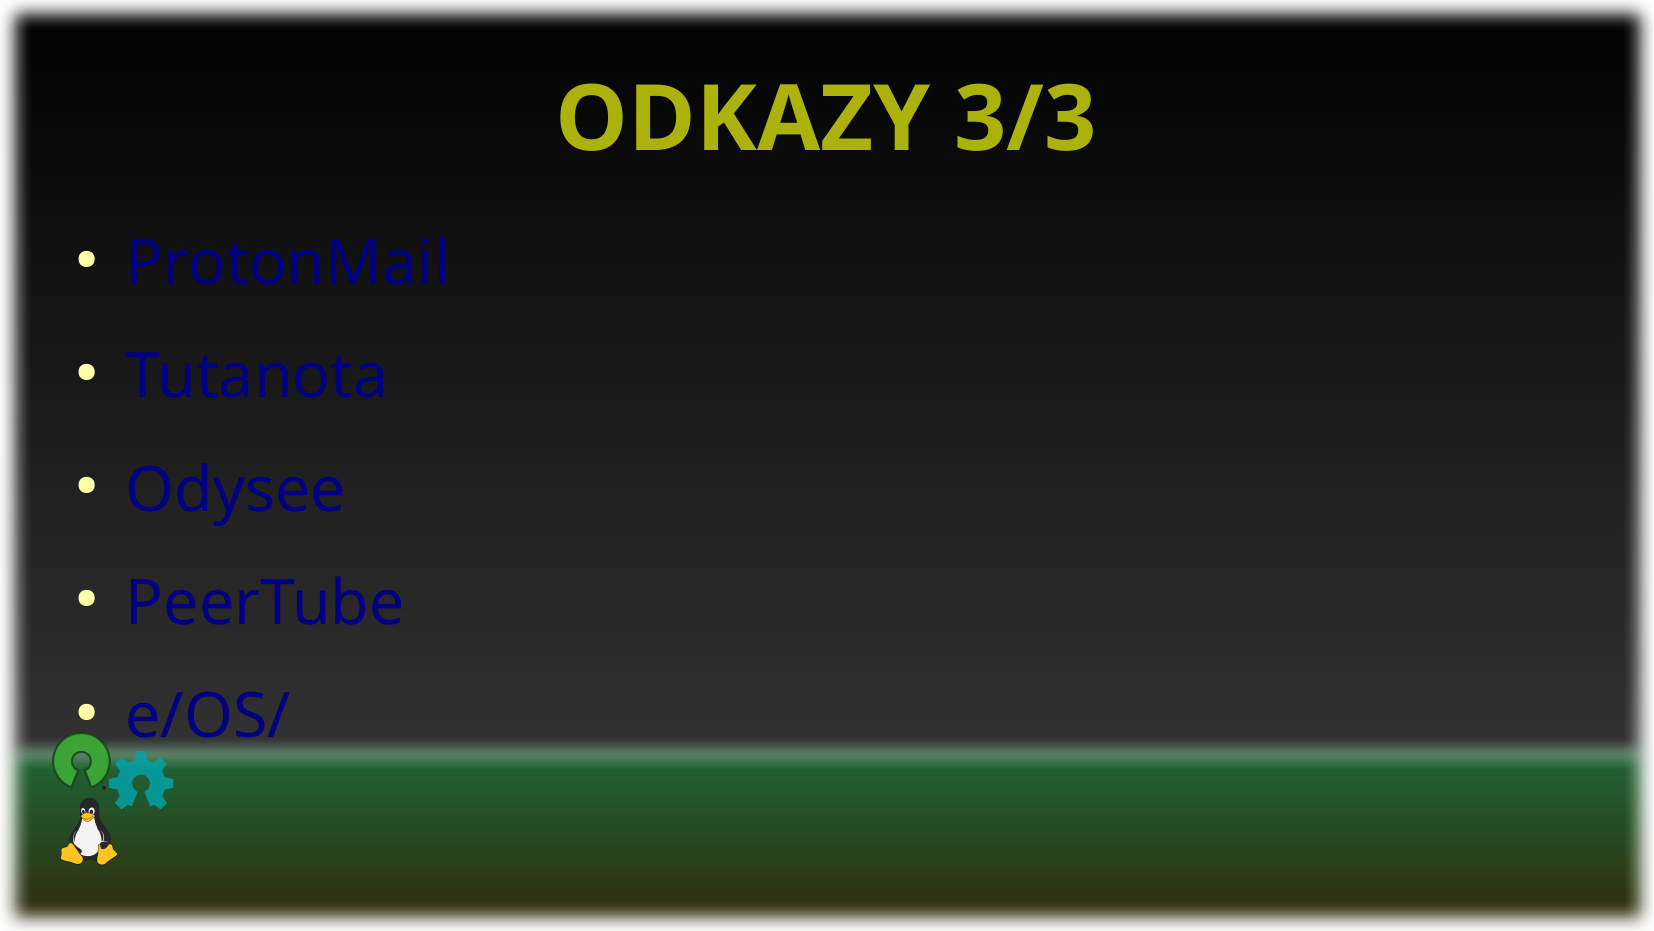

# Odkazy 3/3
ProtonMail
Tutanota
Odysee
PeerTube
e/OS/